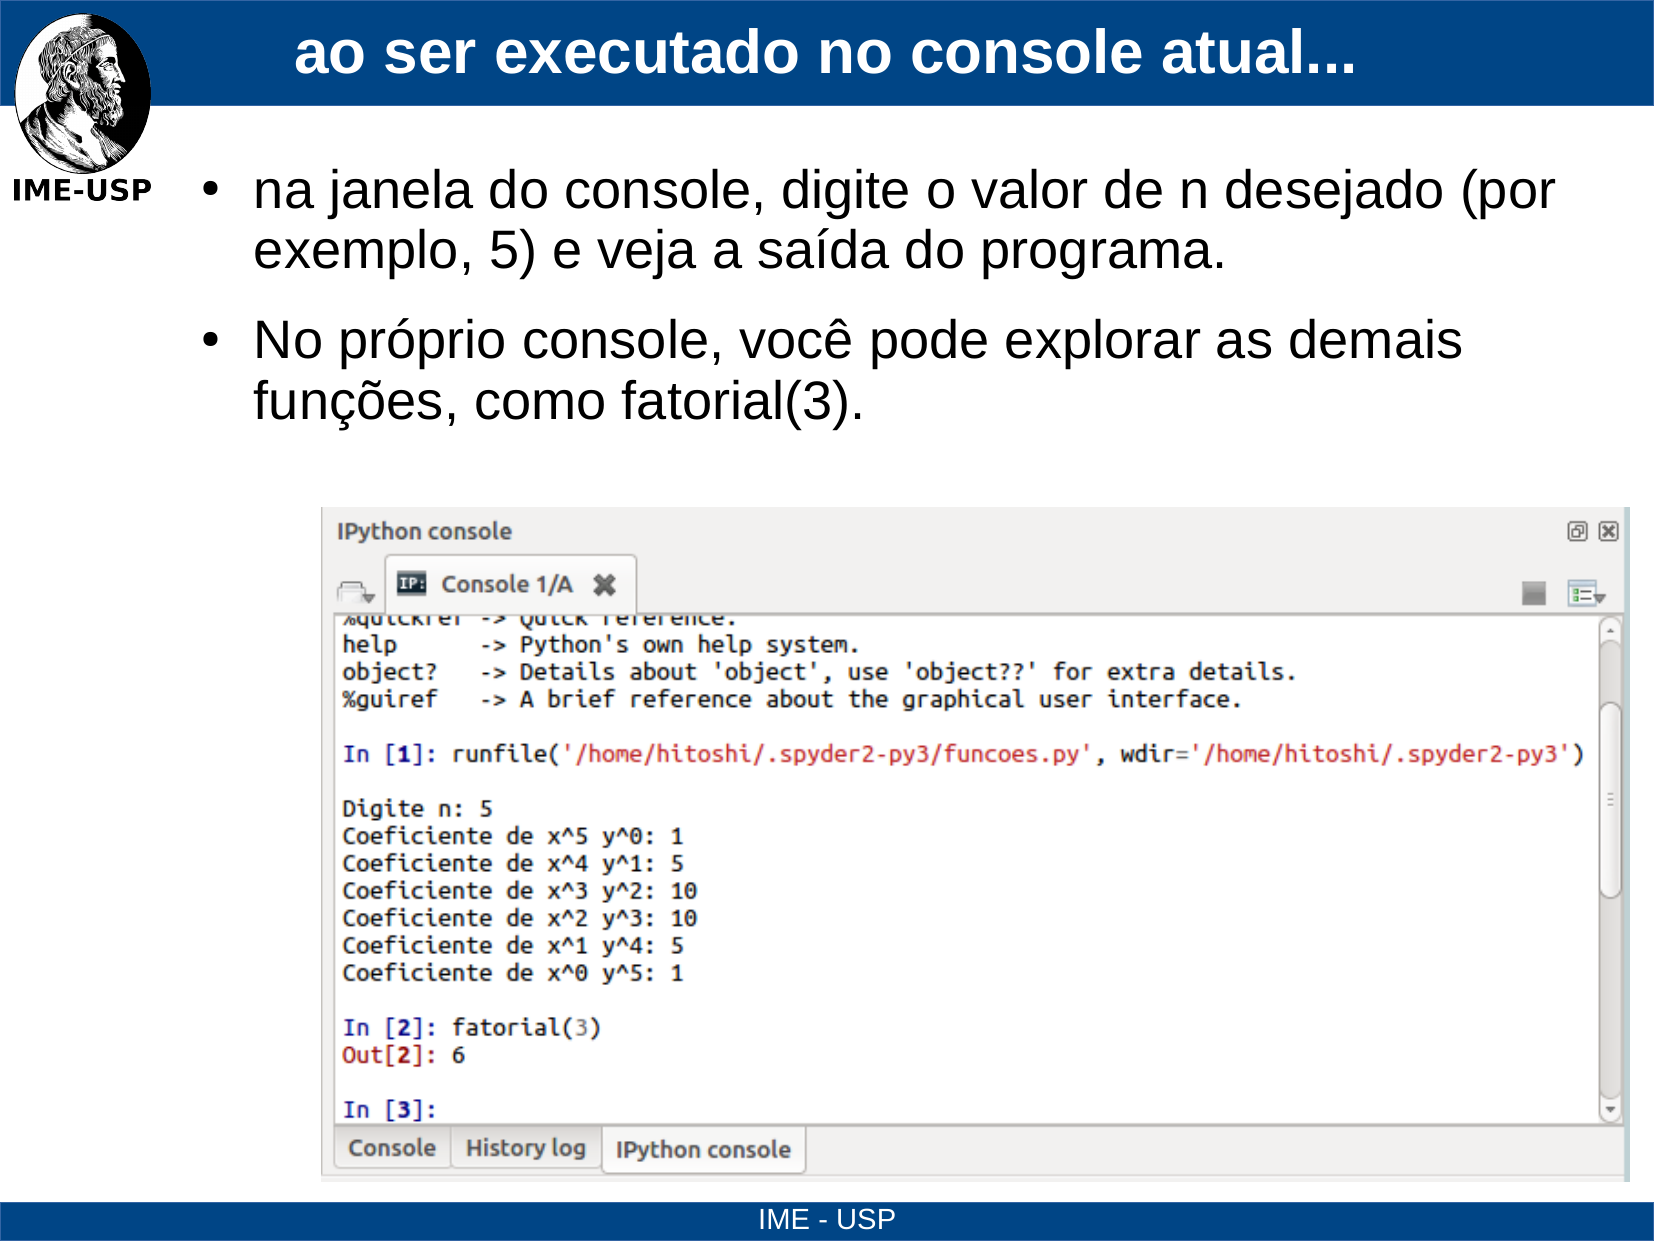

# ao ser executado no console atual...
na janela do console, digite o valor de n desejado (por exemplo, 5) e veja a saída do programa.
No próprio console, você pode explorar as demais funções, como fatorial(3).